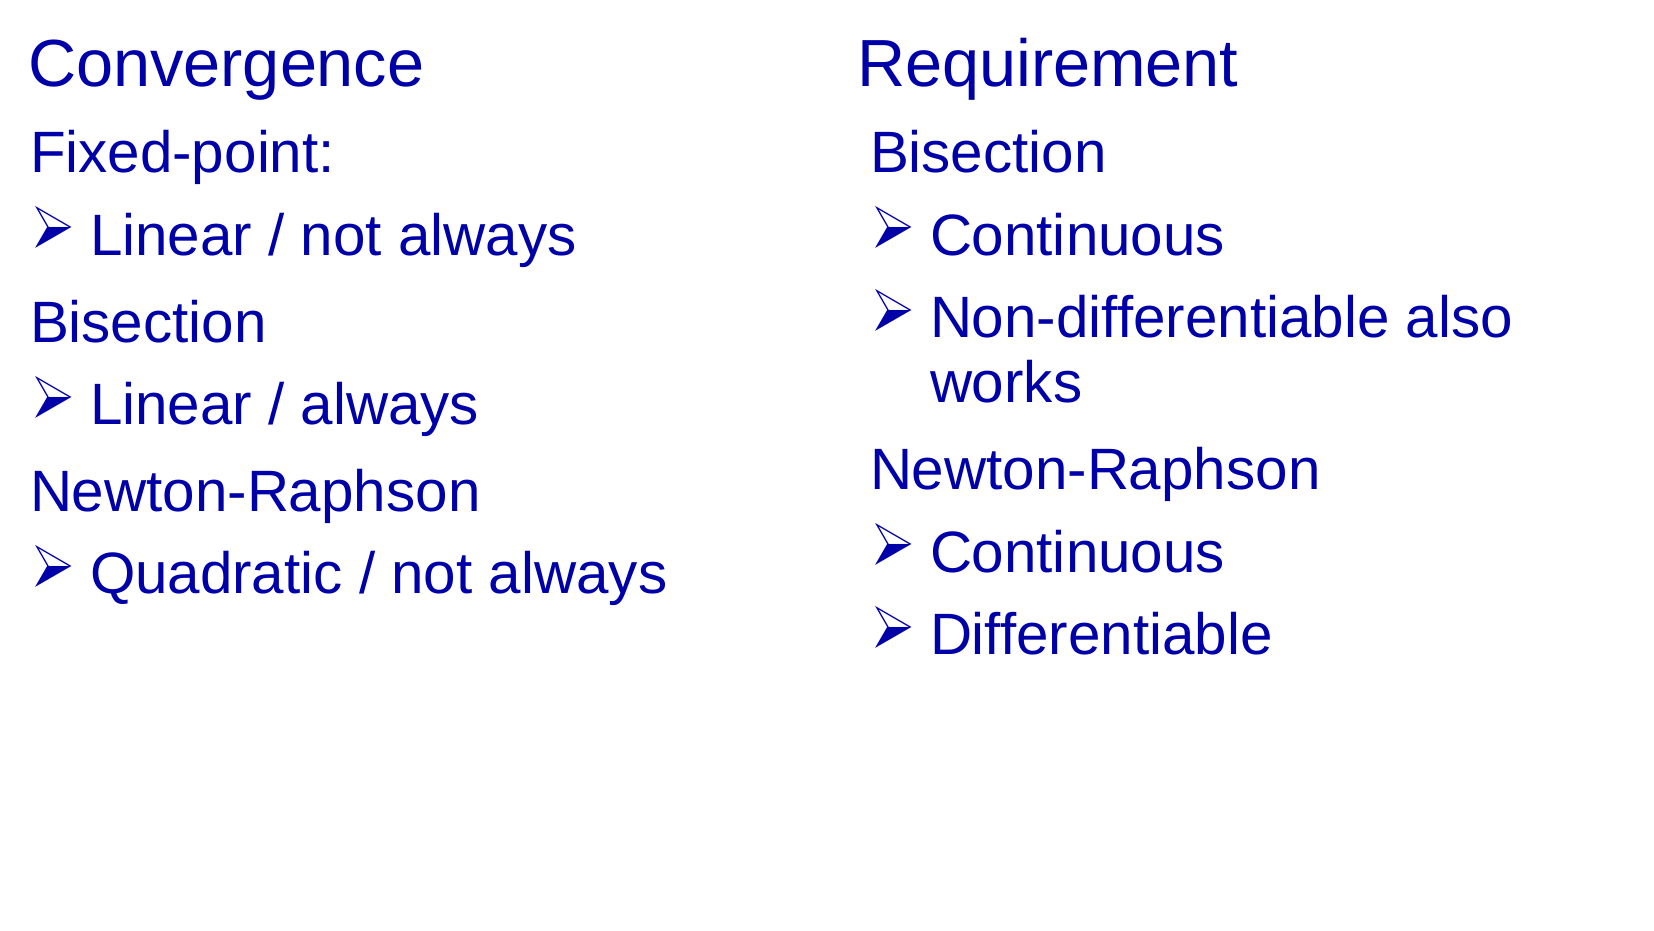

# Convergence	Requirement
Fixed-point:
Linear / not always
Bisection
Linear / always
Newton-Raphson
Quadratic / not always
Bisection
Continuous
Non-differentiable also works
Newton-Raphson
Continuous
Differentiable